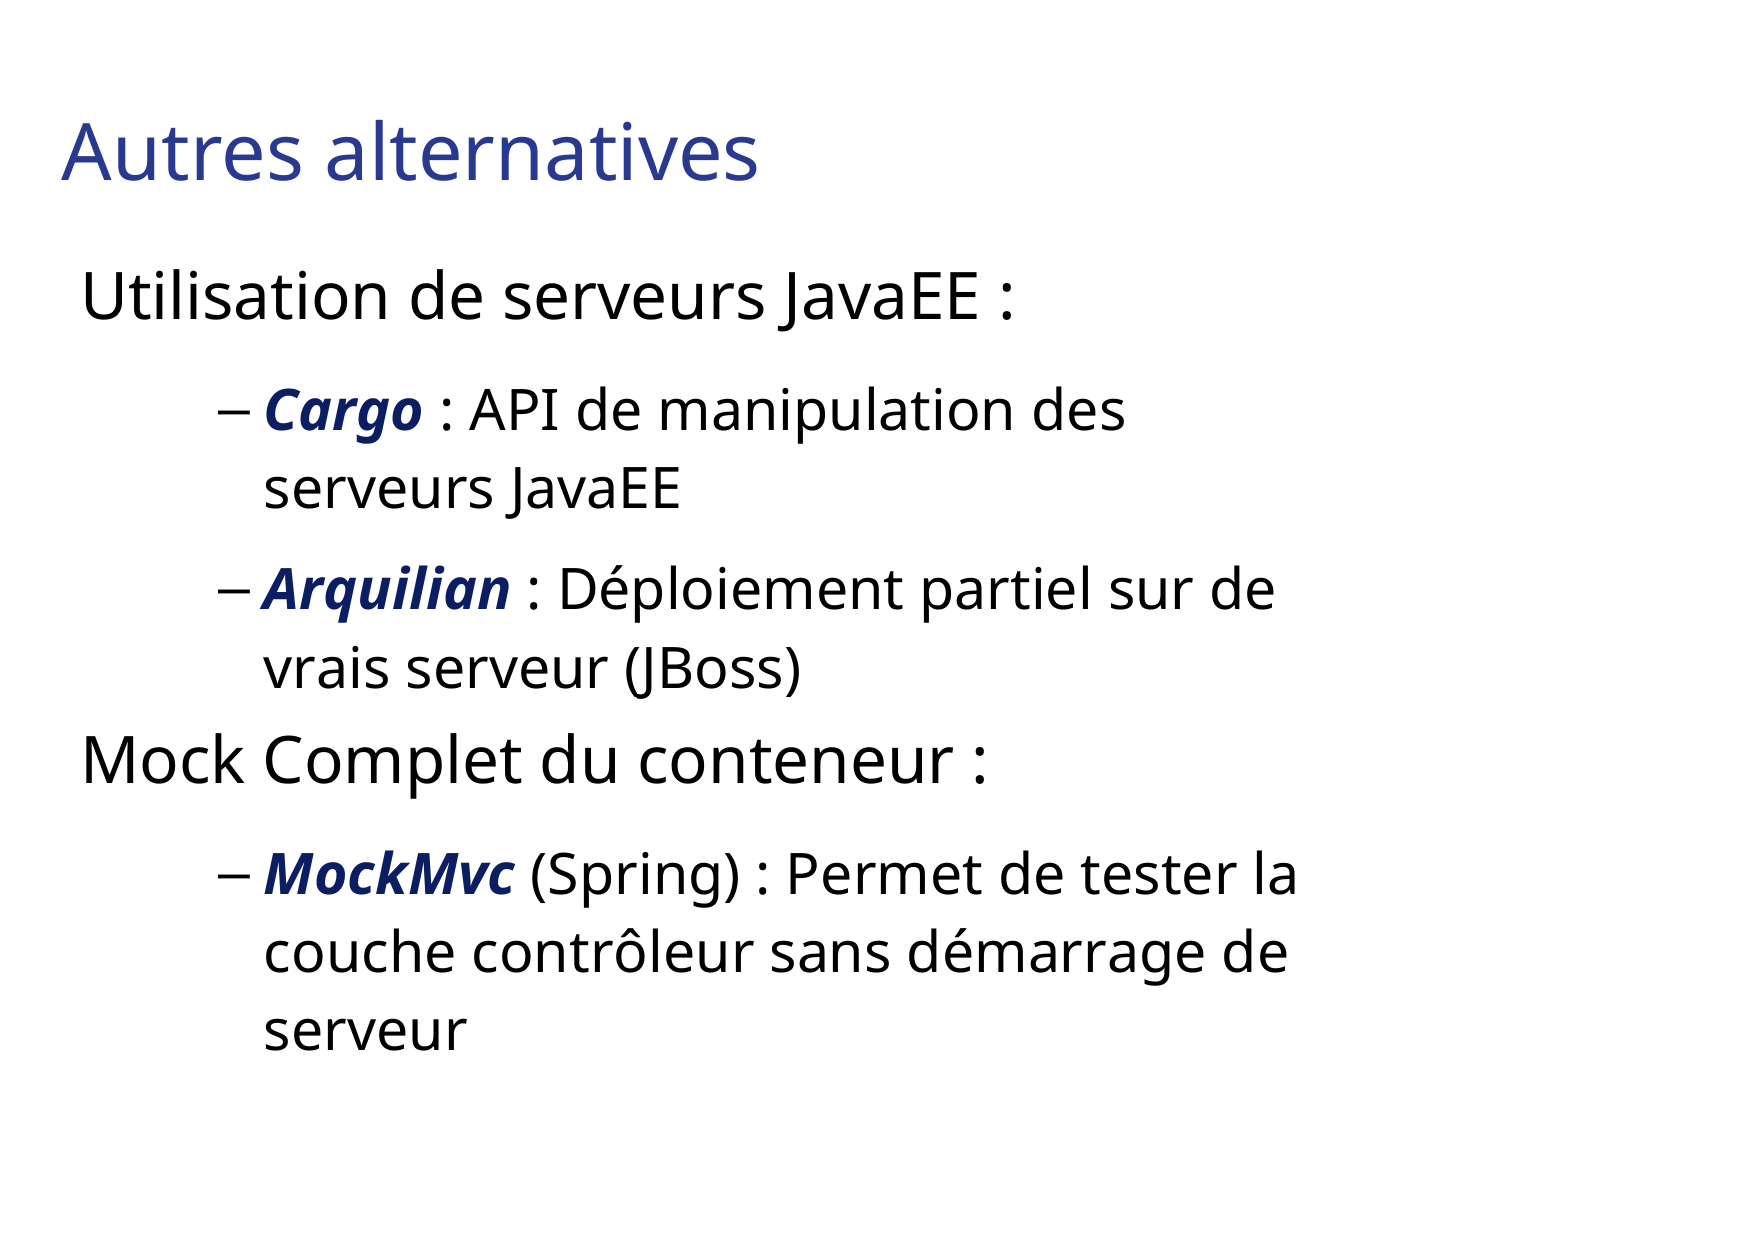

# Autres alternatives
Utilisation de serveurs JavaEE :
Cargo : API de manipulation des serveurs JavaEE
Arquilian : Déploiement partiel sur de vrais serveur (JBoss)
Mock Complet du conteneur :
MockMvc (Spring) : Permet de tester la couche contrôleur sans démarrage de serveur